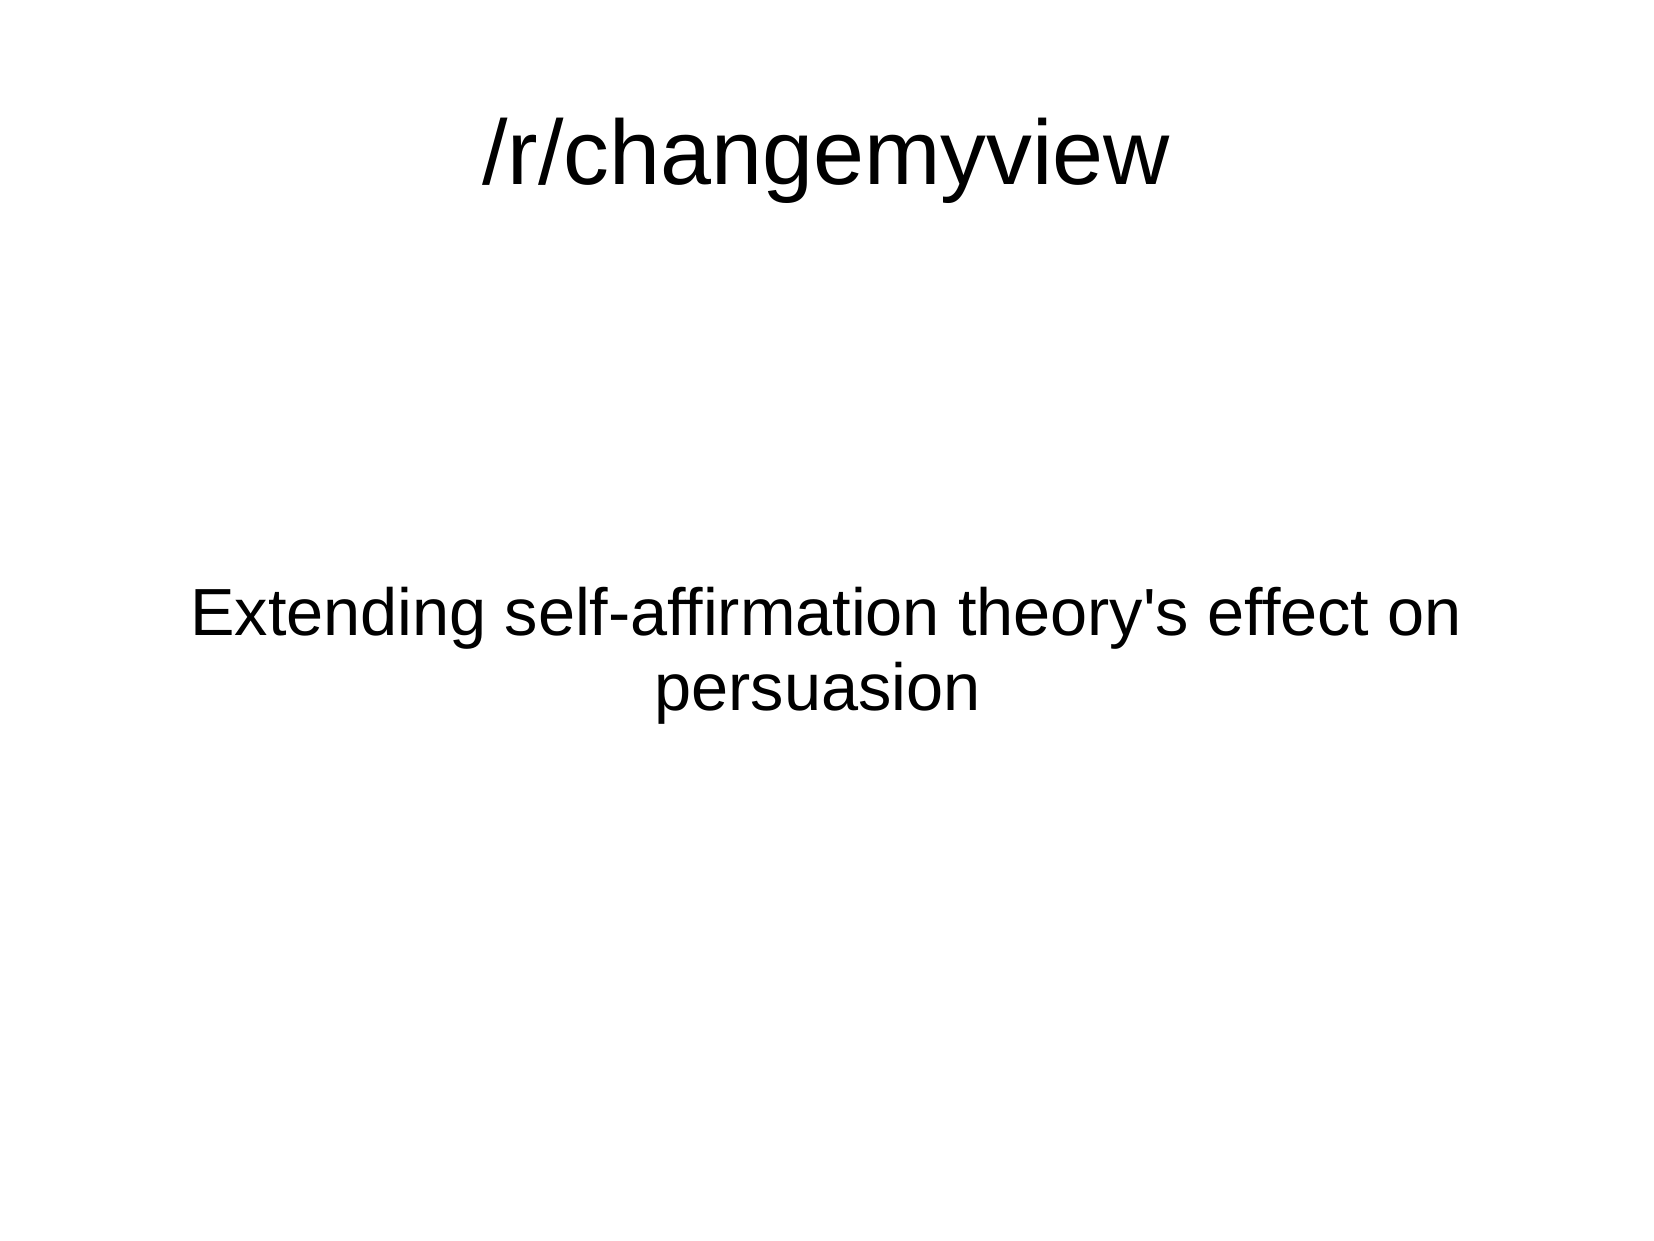

# /r/changemyview
Extending self-affirmation theory's effect on persuasion